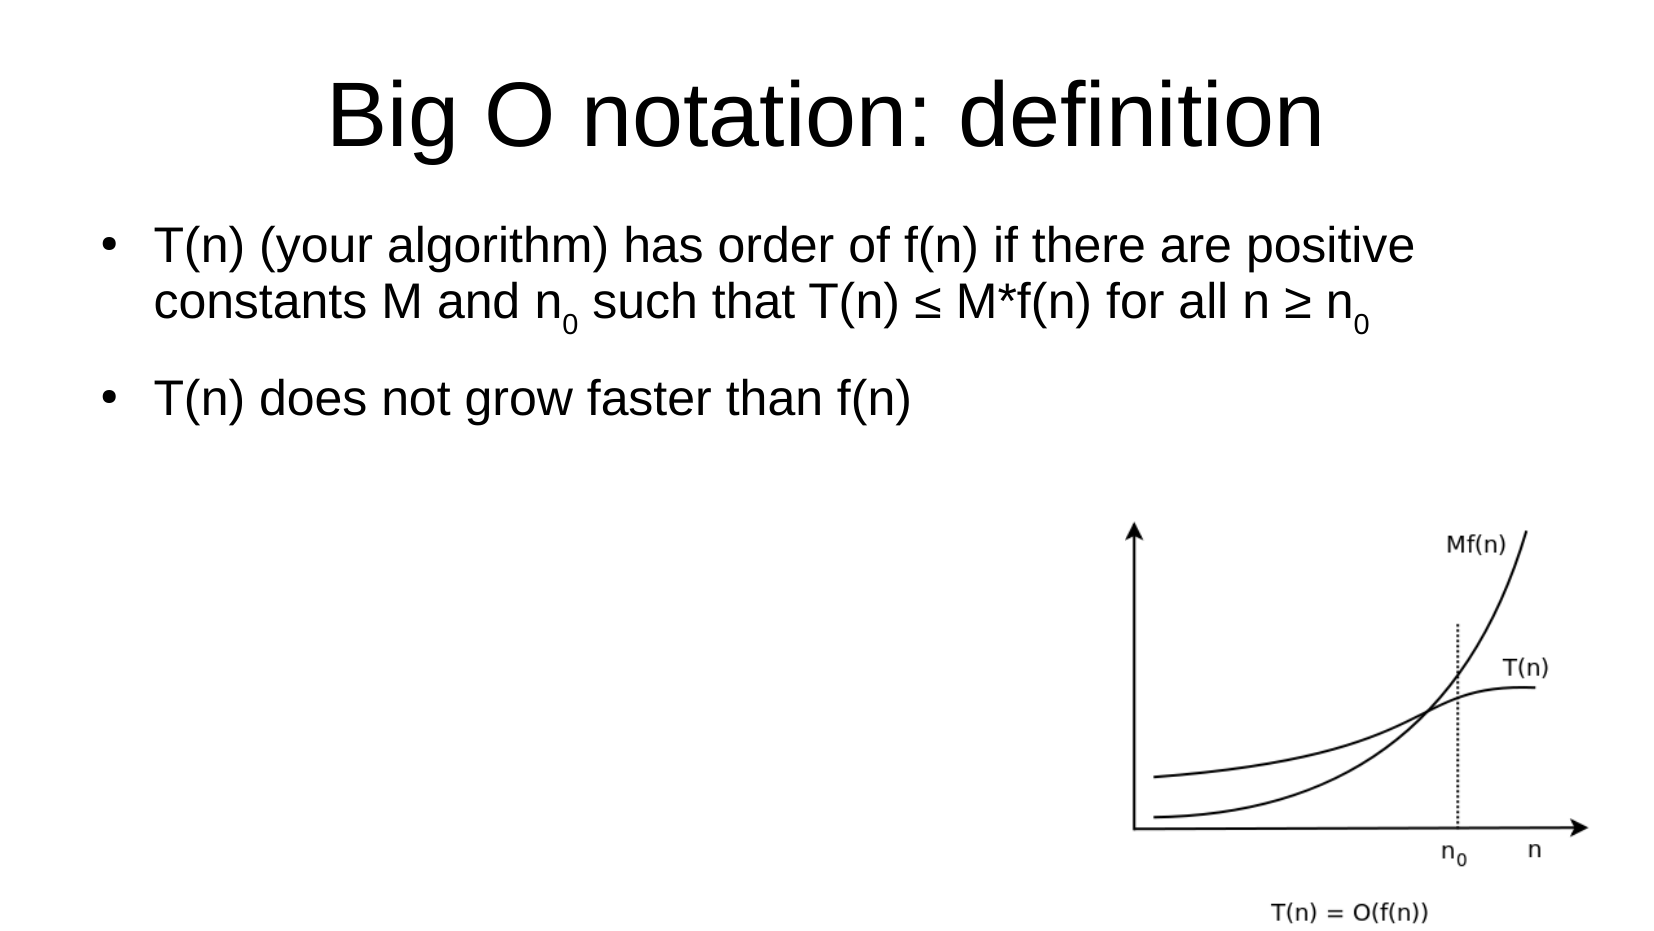

Big O notation: definition
# T(n) (your algorithm) has order of f(n) if there are positive constants M and n0 such that T(n) ≤ M*f(n) for all n ≥ n0
T(n) does not grow faster than f(n)